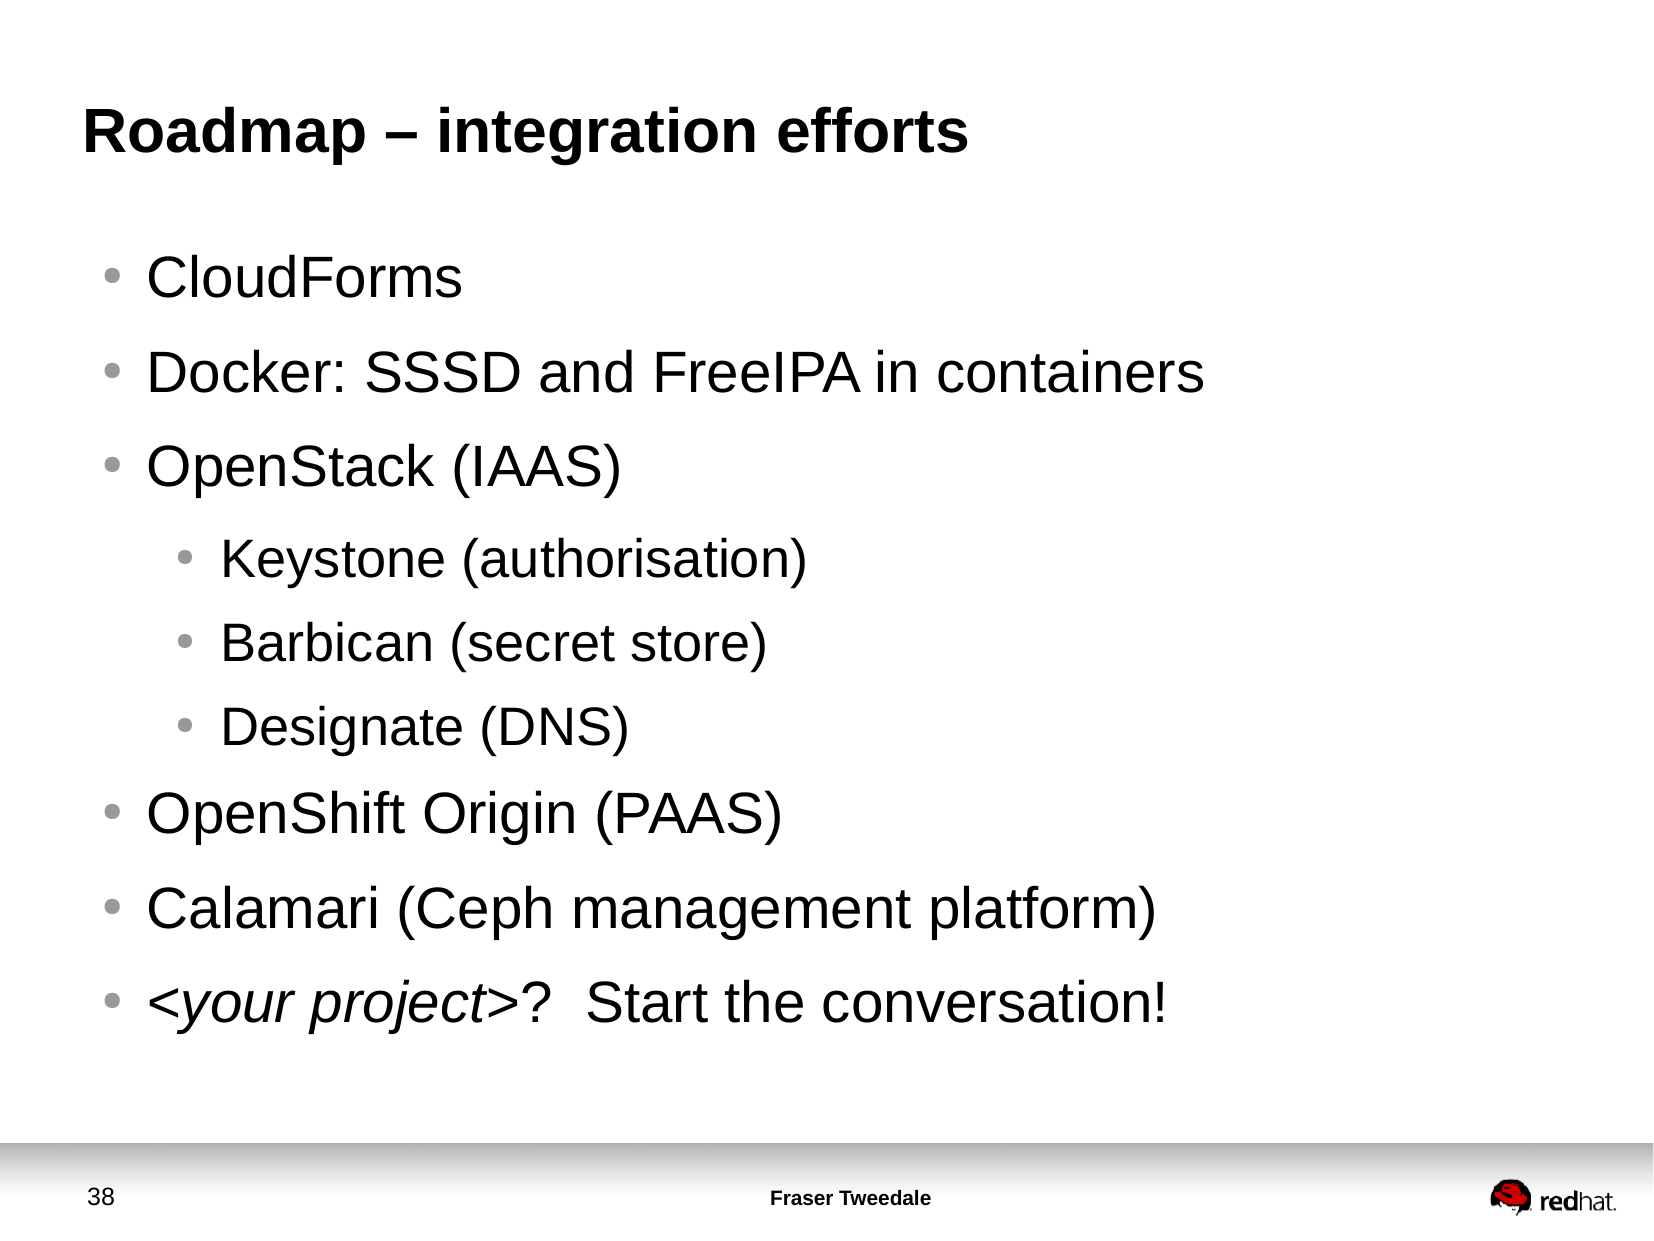

# Roadmap – integration efforts
CloudForms
Docker: SSSD and FreeIPA in containers
OpenStack (IAAS)
Keystone (authorisation)
Barbican (secret store)
Designate (DNS)
OpenShift Origin (PAAS)
Calamari (Ceph management platform)
<your project>? Start the conversation!